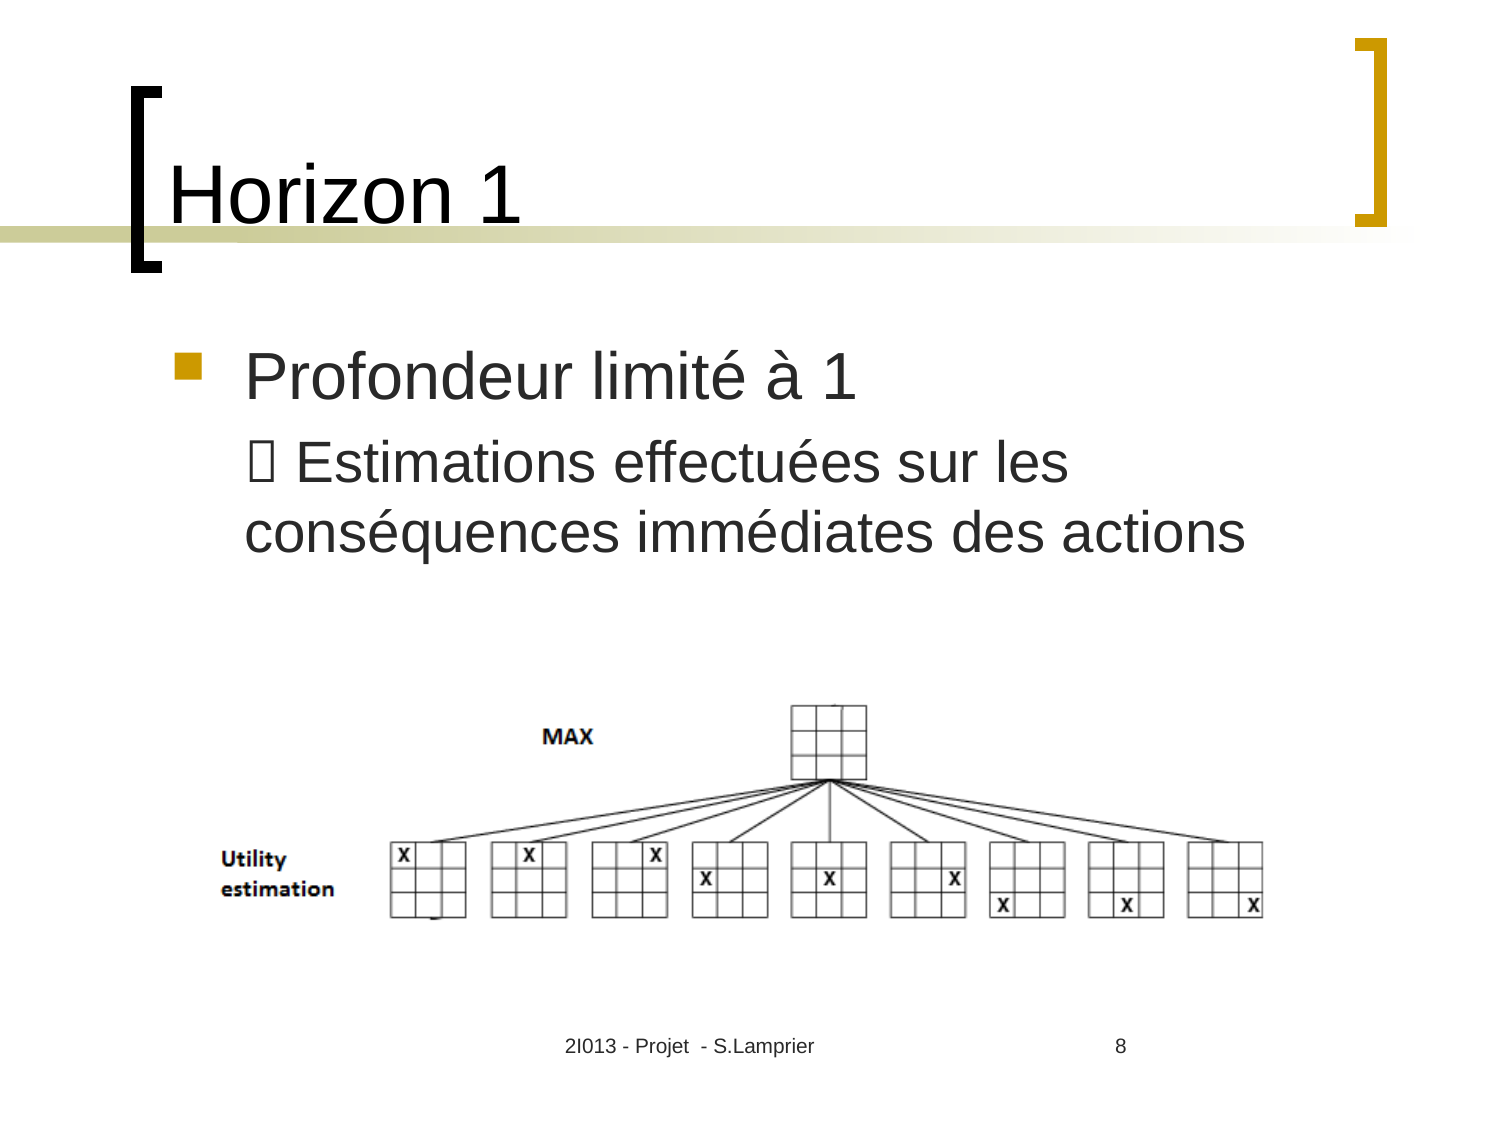

# Horizon 1
Profondeur limité à 1
 Estimations effectuées sur les conséquences immédiates des actions
2I013 - Projet - S.Lamprier